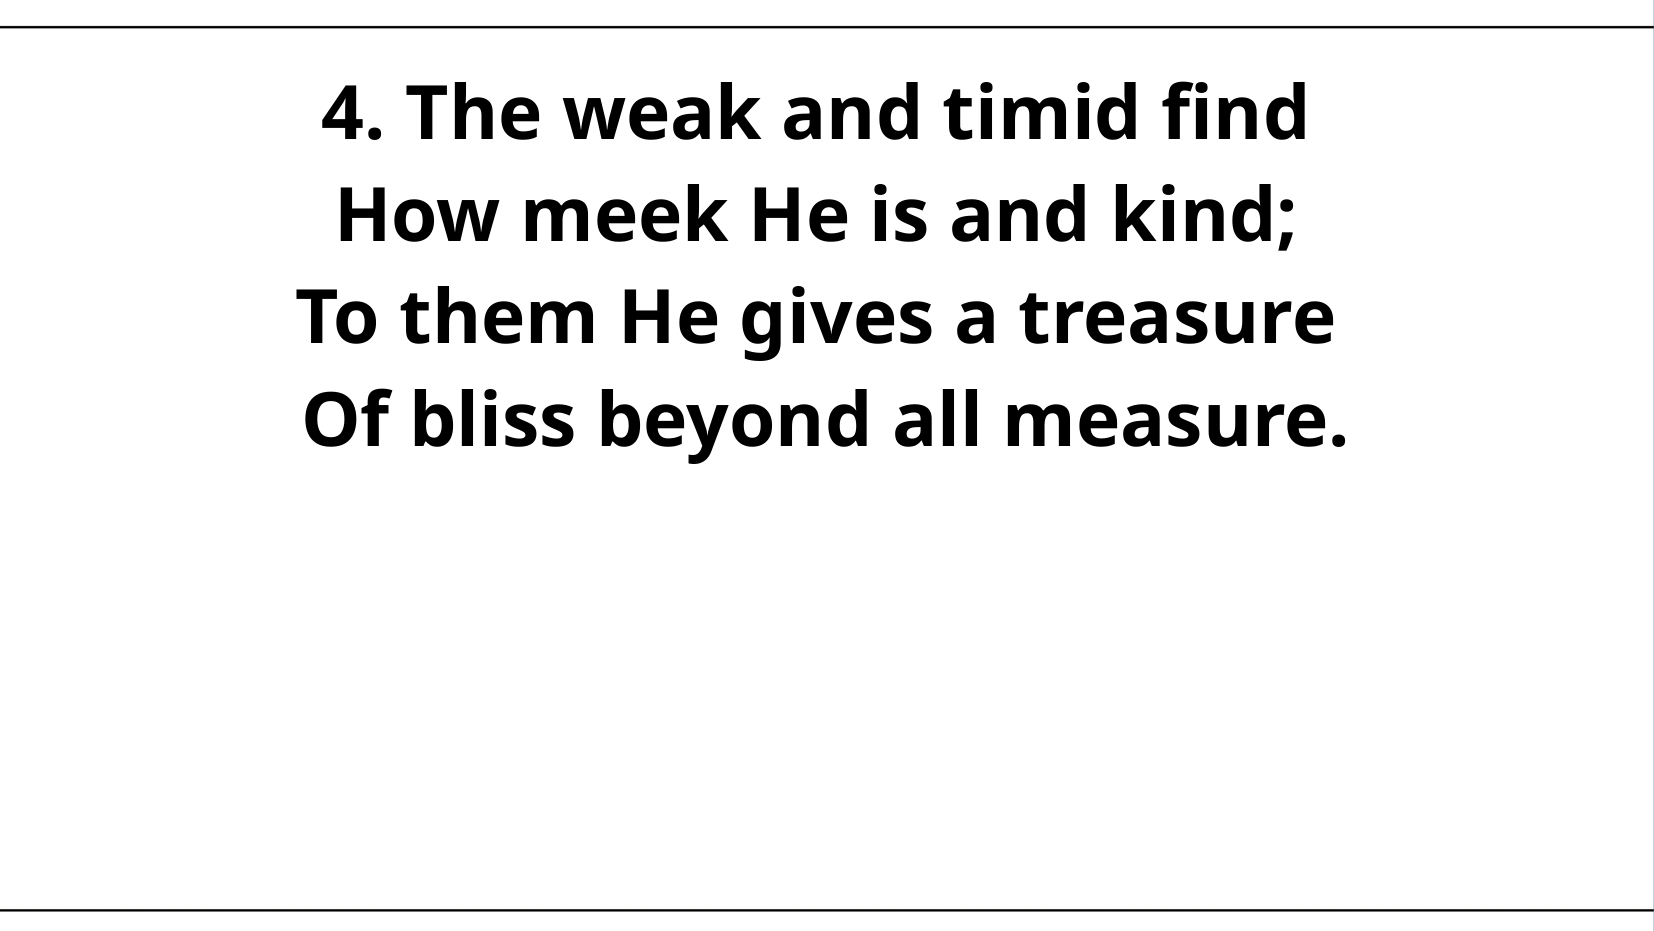

4. The weak and timid find
How meek He is and kind;
To them He gives a treasure
Of bliss beyond all measure.